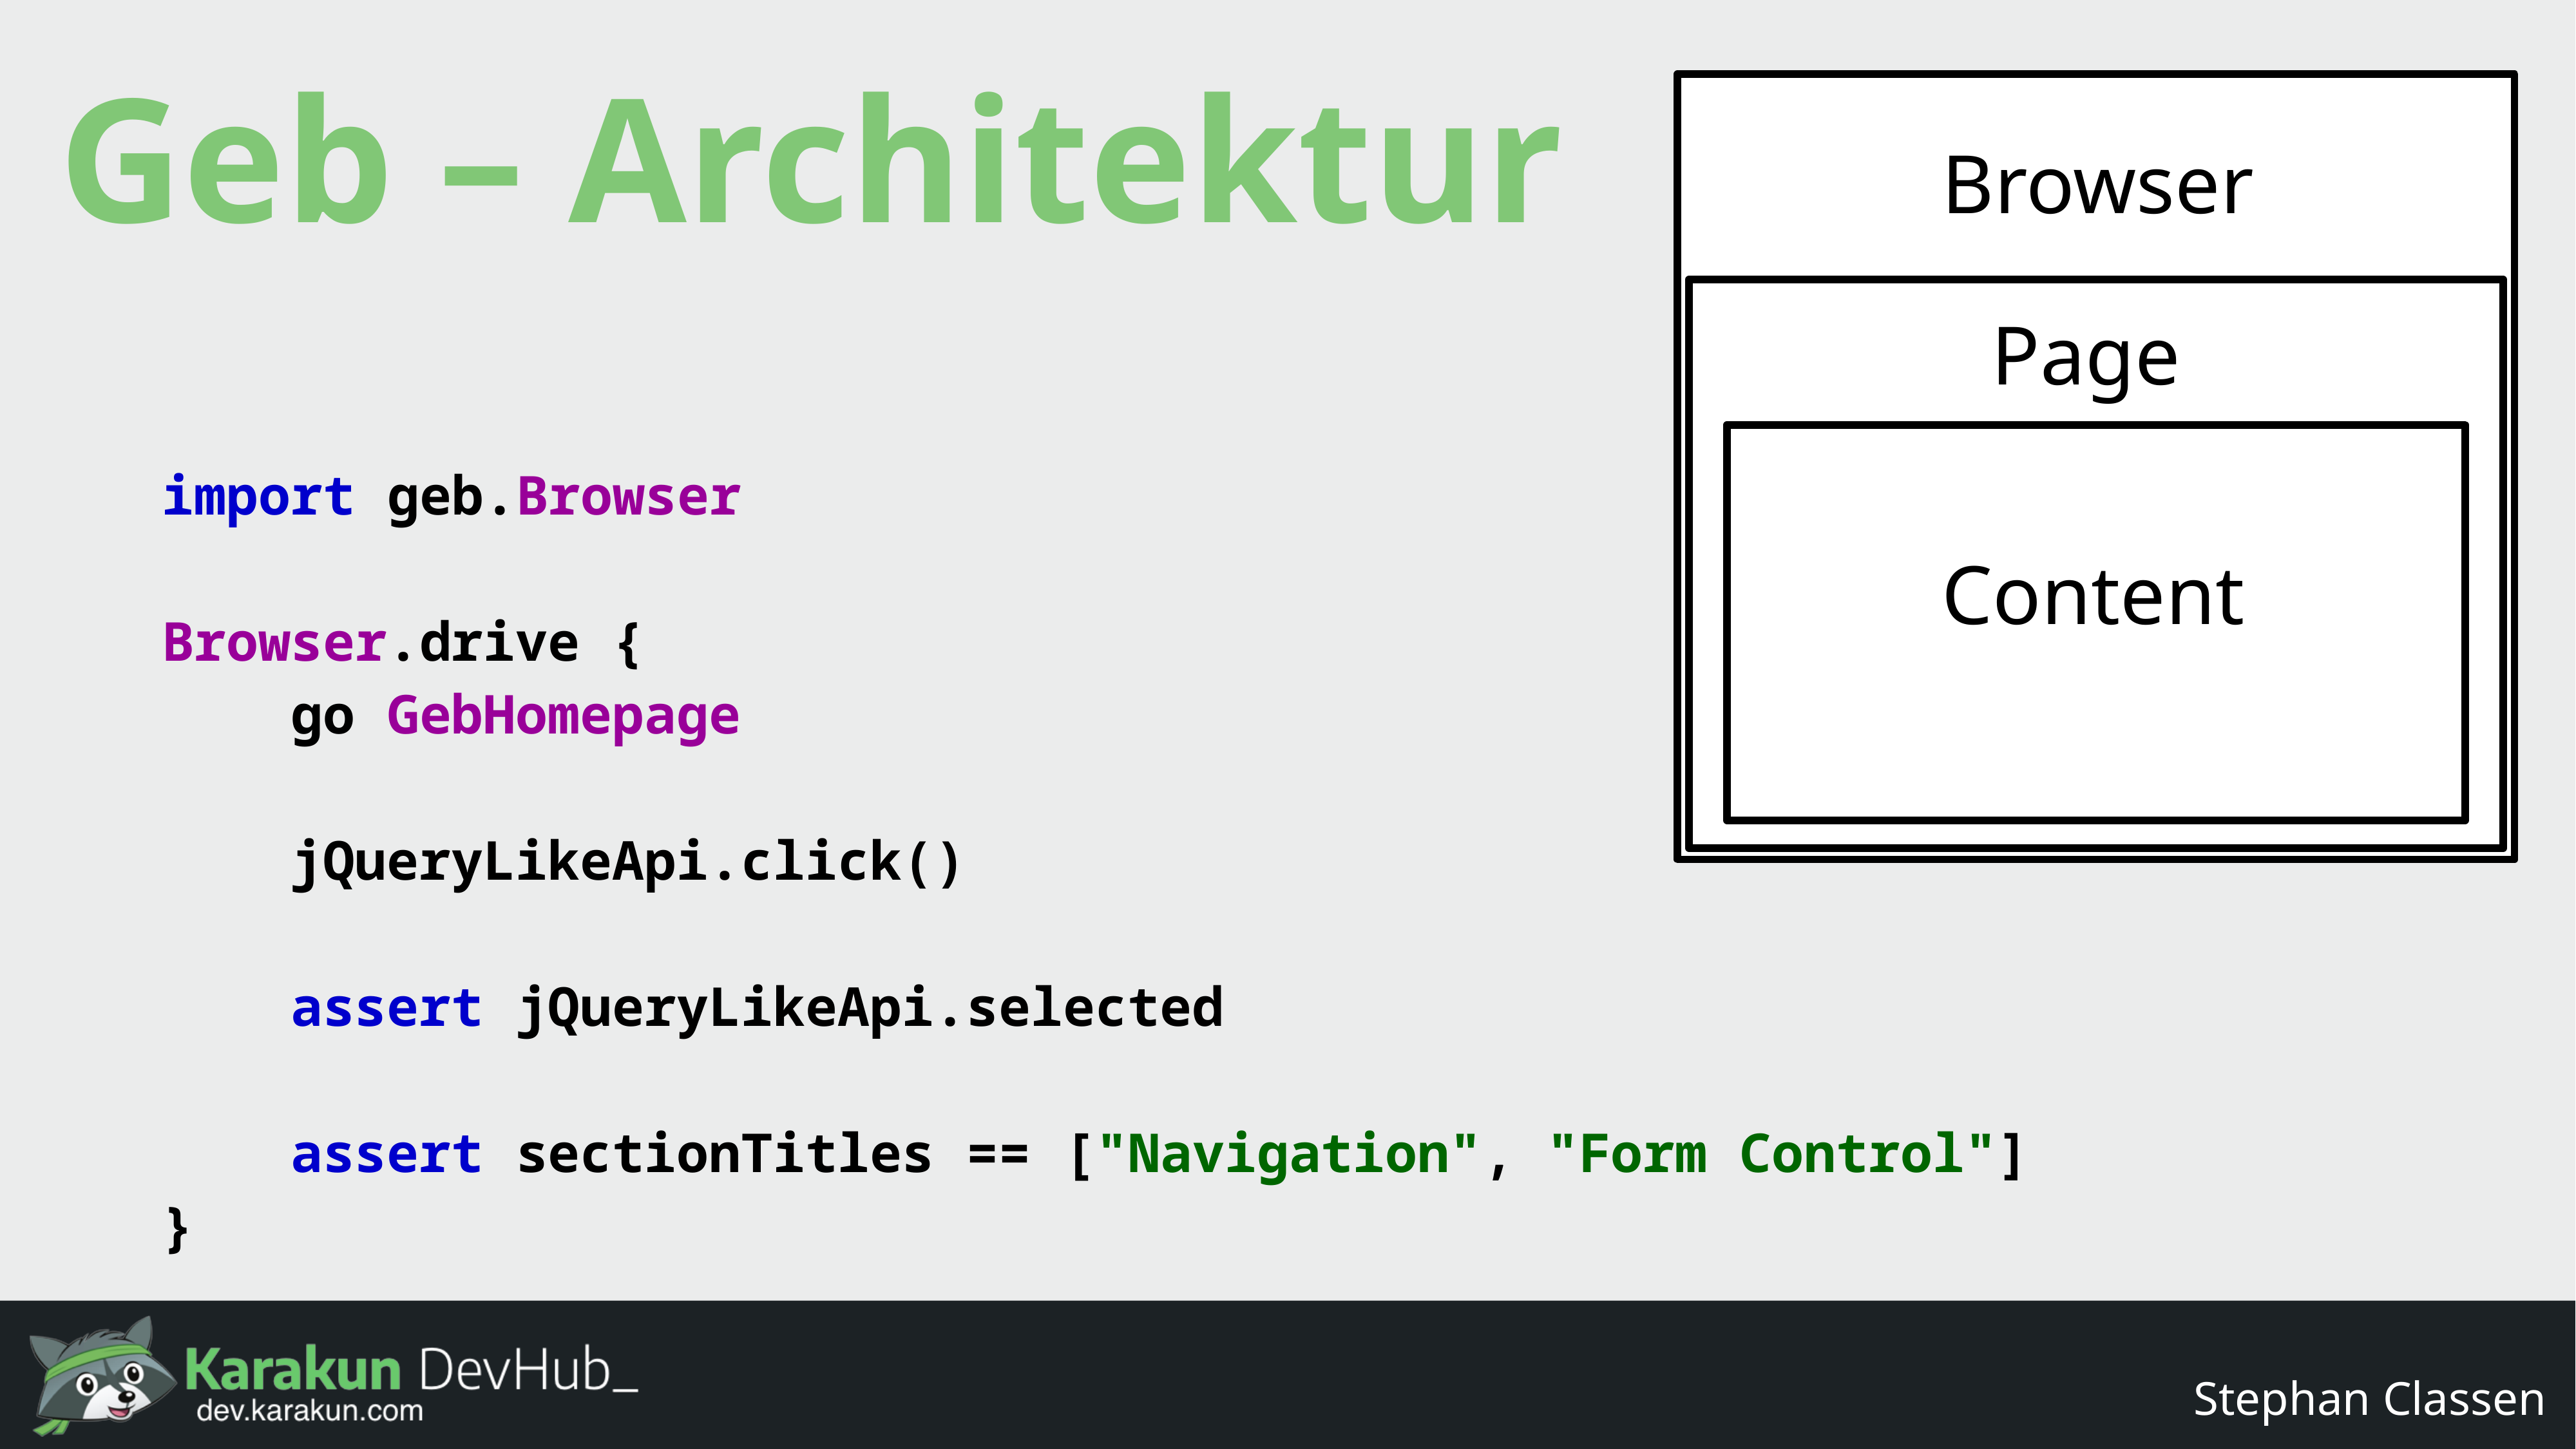

Geb – Architektur
Browser
Page
import geb.Browser
Browser.drive {
 go GebHomepage
 jQueryLikeApi.click()
 assert jQueryLikeApi.selected
 assert sectionTitles == ["Navigation", "Form Control"]
}
Content
Stephan Classen
ddddd